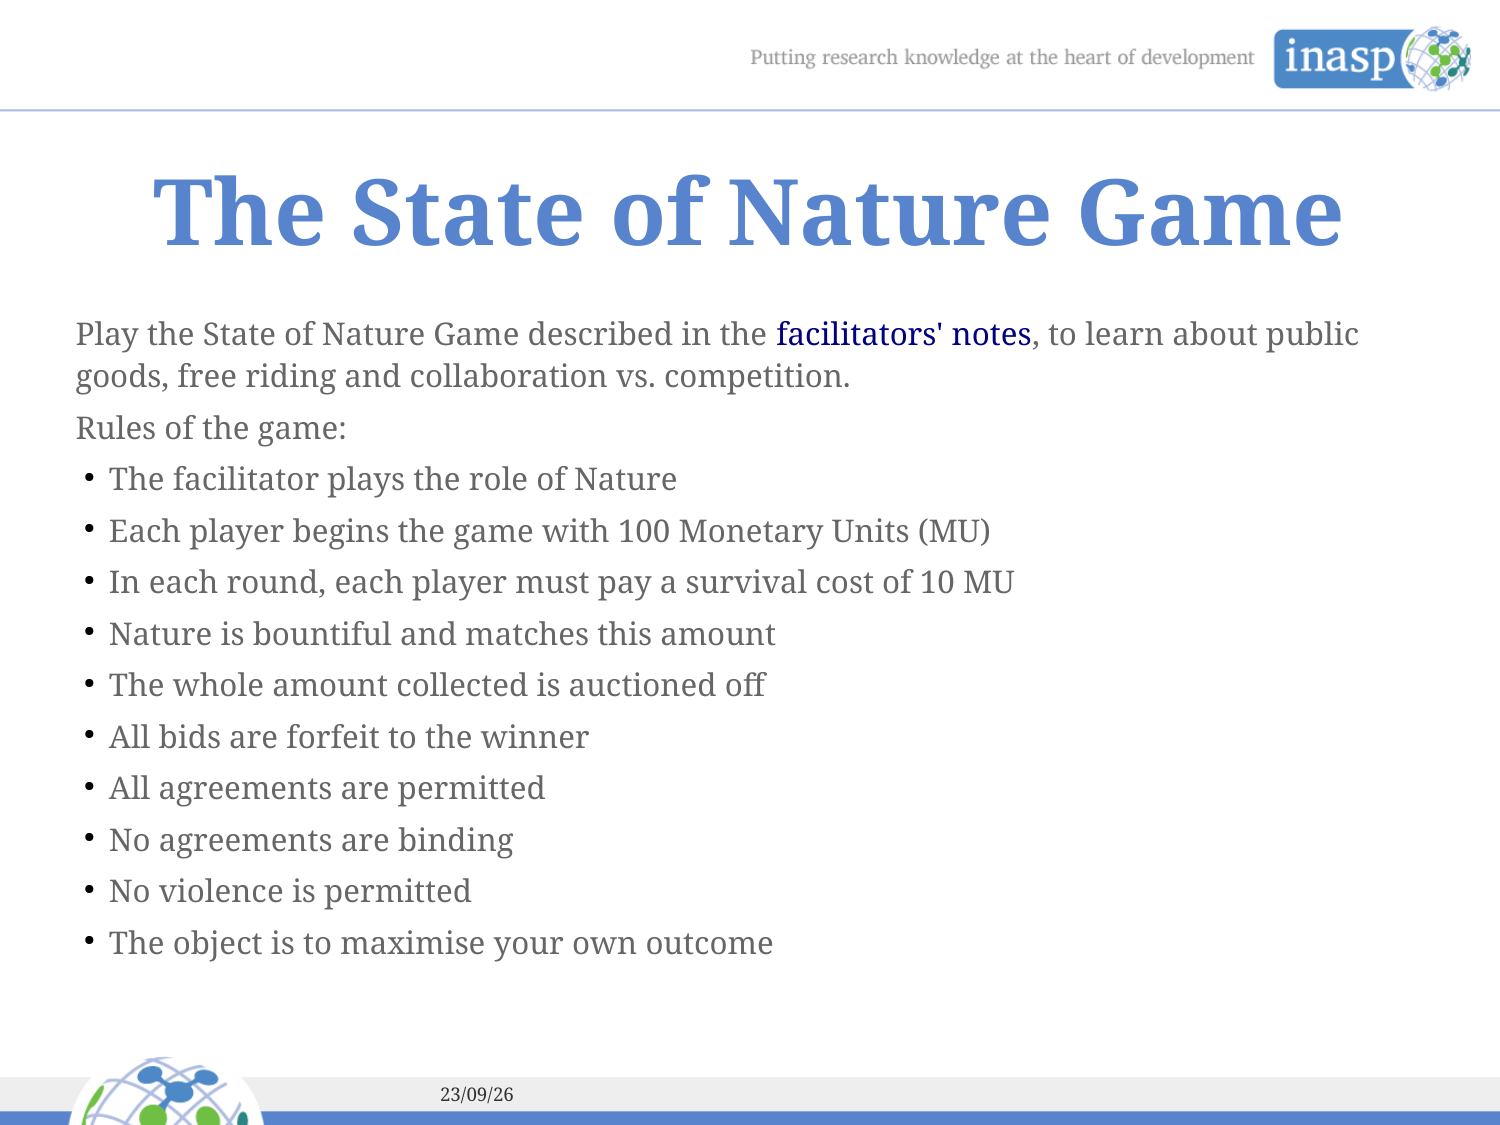

# The State of Nature Game
Play the State of Nature Game described in the facilitators' notes, to learn about public goods, free riding and collaboration vs. competition.
Rules of the game:
The facilitator plays the role of Nature
Each player begins the game with 100 Monetary Units (MU)
In each round, each player must pay a survival cost of 10 MU
Nature is bountiful and matches this amount
The whole amount collected is auctioned off
All bids are forfeit to the winner
All agreements are permitted
No agreements are binding
No violence is permitted
The object is to maximise your own outcome